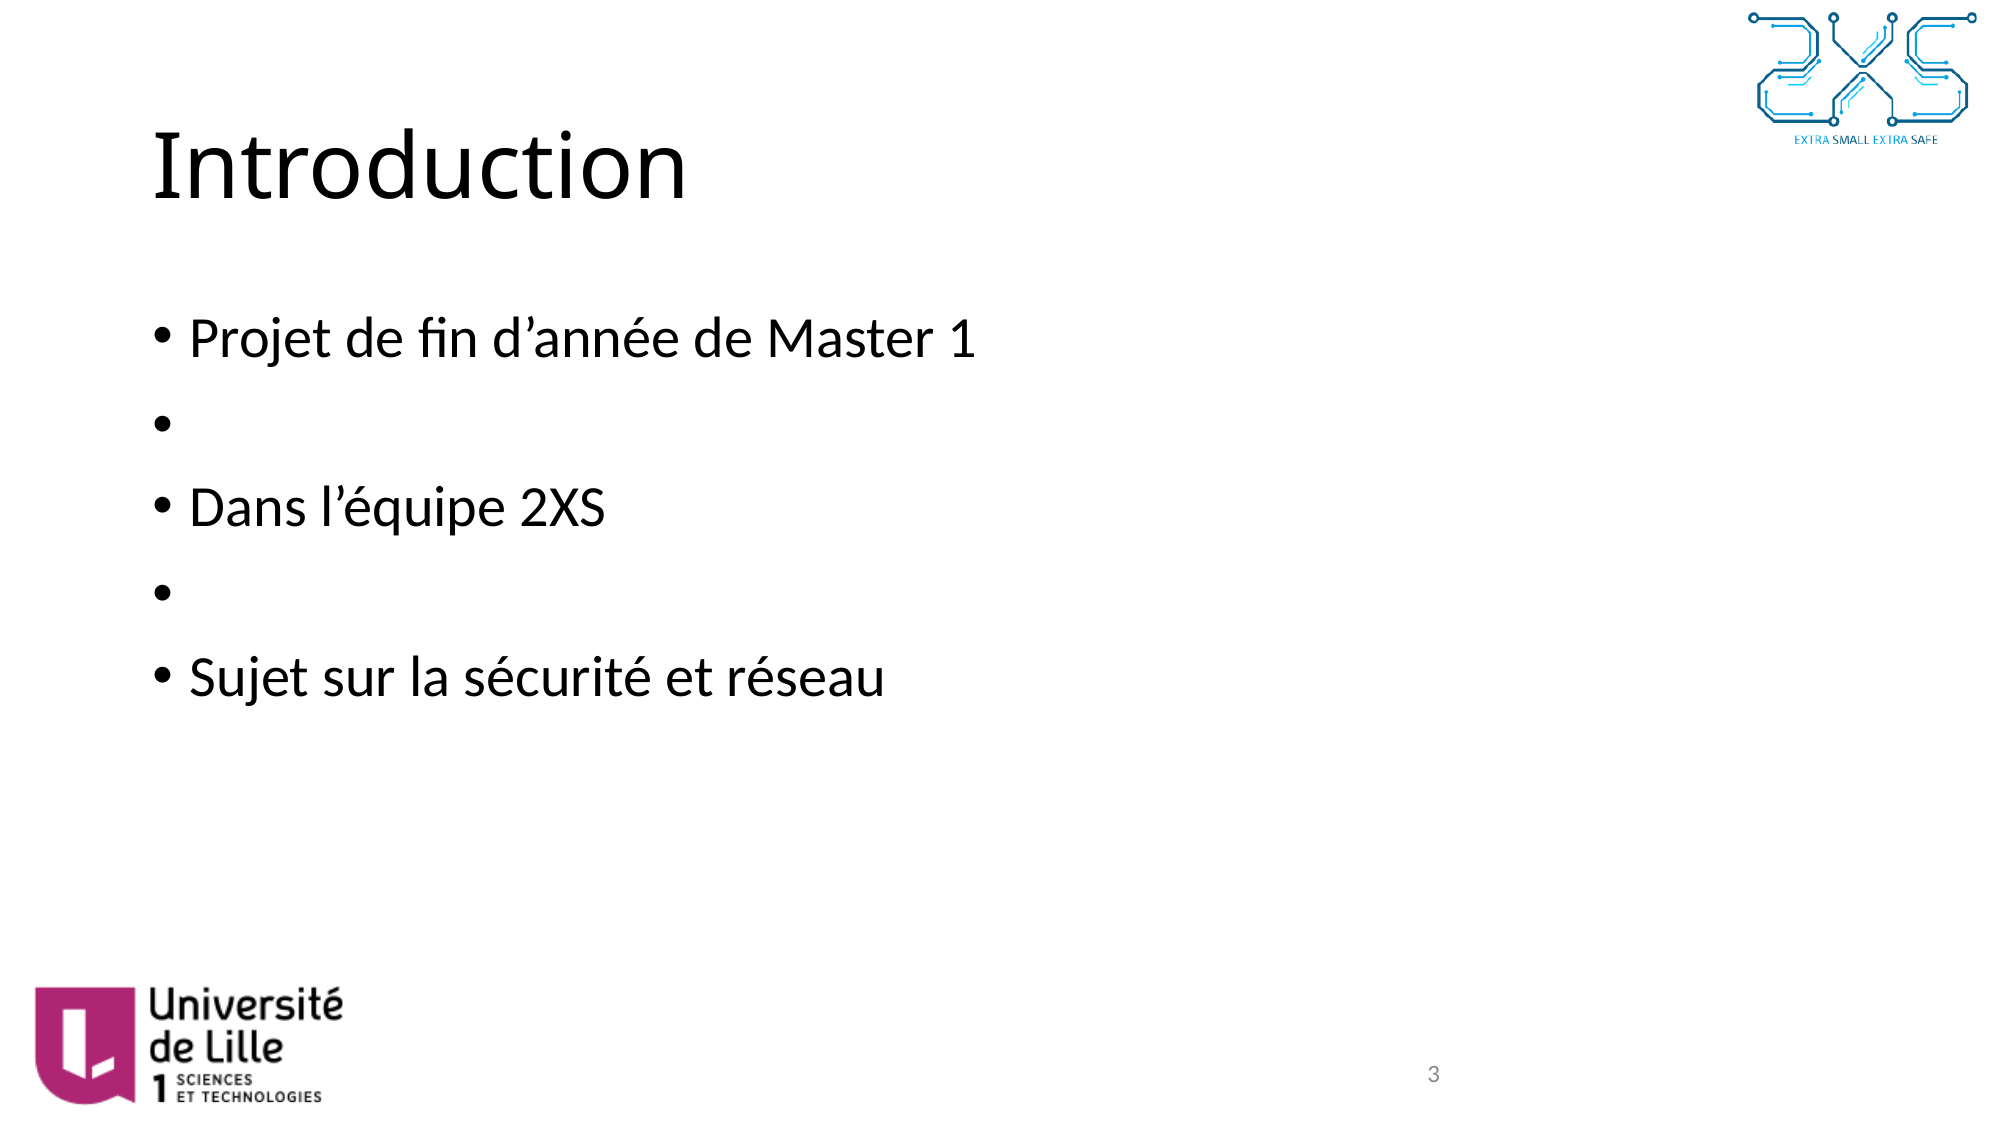

# Introduction
Projet de fin d’année de Master 1
Dans l’équipe 2XS
Sujet sur la sécurité et réseau